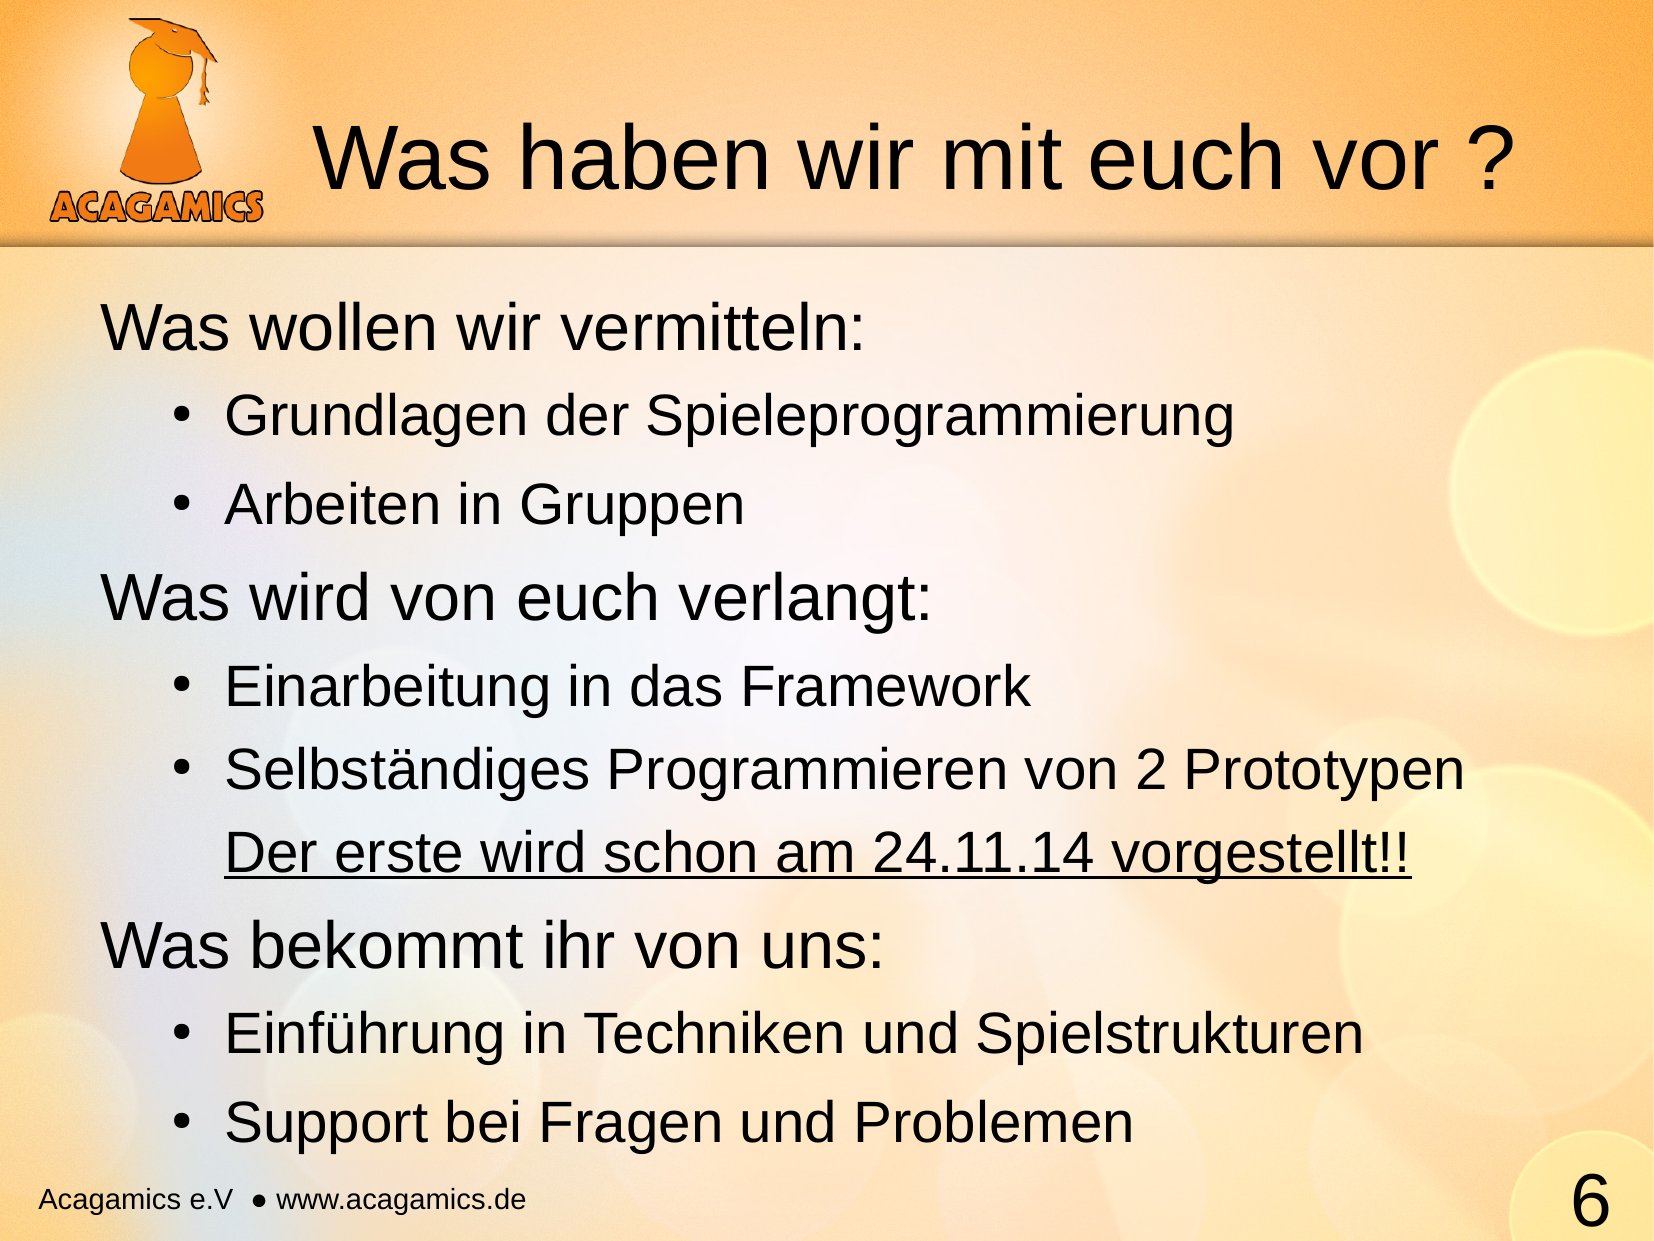

# Was haben wir mit euch vor ?
Was wollen wir vermitteln:
Grundlagen der Spieleprogrammierung
Arbeiten in Gruppen
Was wird von euch verlangt:
Einarbeitung in das Framework
Selbständiges Programmieren von 2 Prototypen
Der erste wird schon am 24.11.14 vorgestellt!!
Was bekommt ihr von uns:
Einführung in Techniken und Spielstrukturen
Support bei Fragen und Problemen